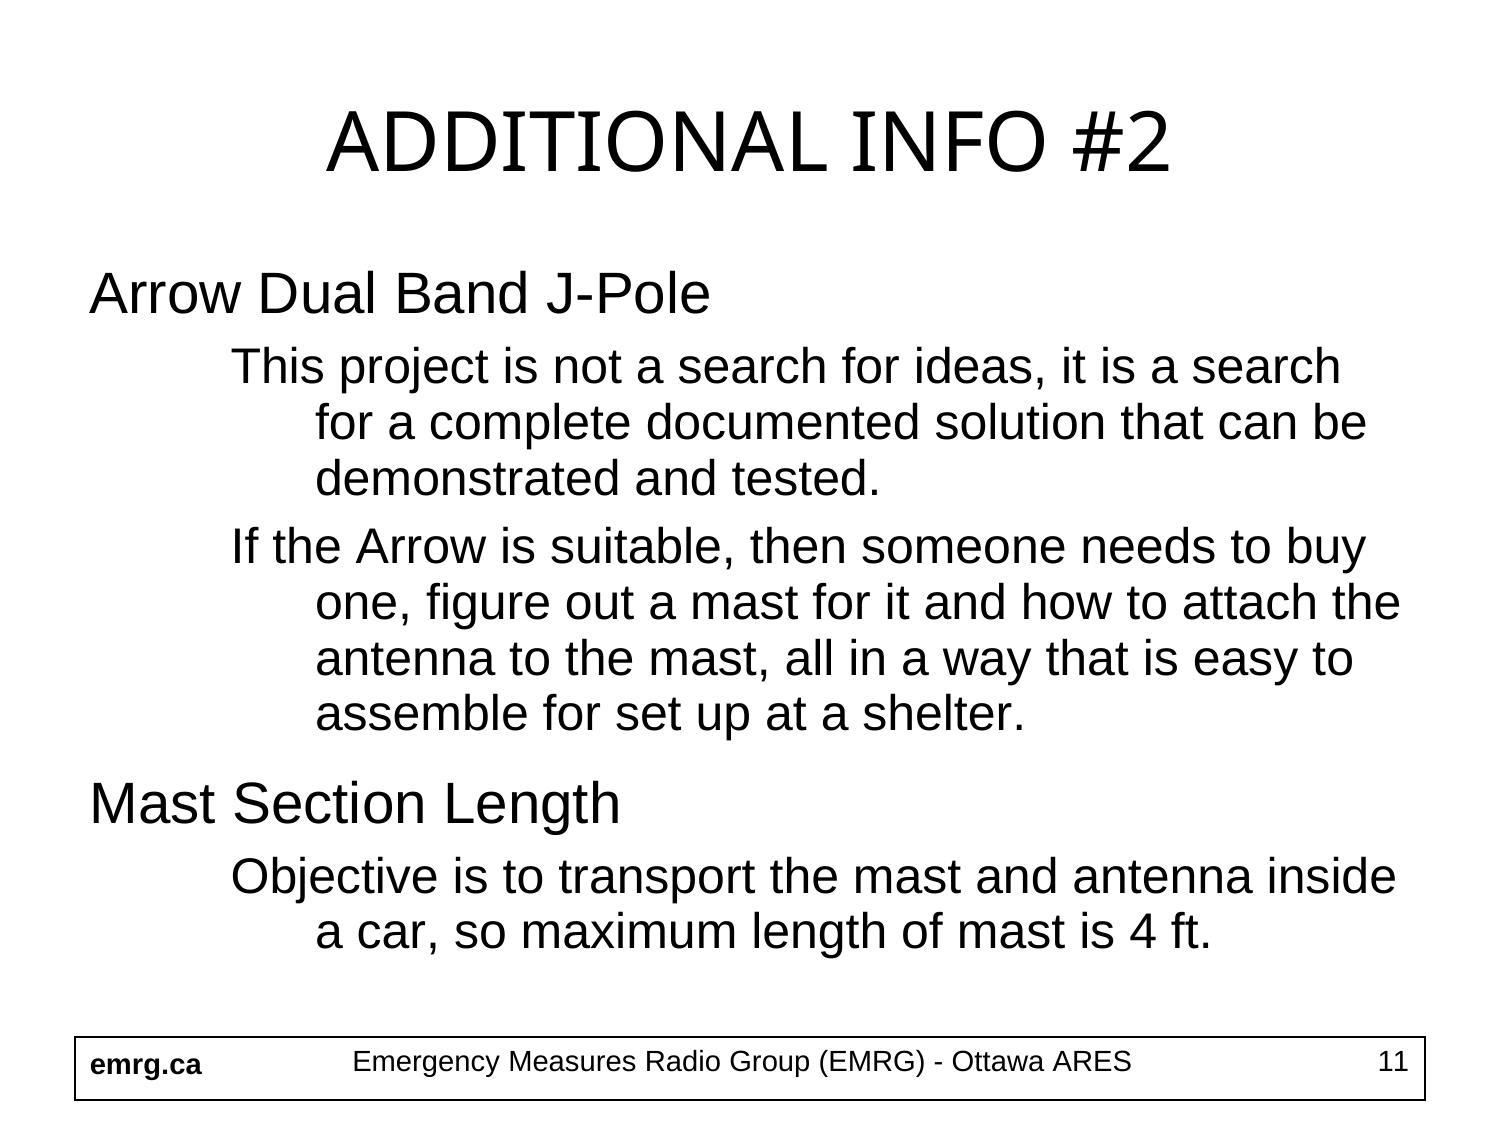

ADDITIONAL INFO #2
# Arrow Dual Band J-Pole
This project is not a search for ideas, it is a search for a complete documented solution that can be demonstrated and tested.
If the Arrow is suitable, then someone needs to buy one, figure out a mast for it and how to attach the antenna to the mast, all in a way that is easy to assemble for set up at a shelter.
Mast Section Length
Objective is to transport the mast and antenna inside a car, so maximum length of mast is 4 ft.
Emergency Measures Radio Group (EMRG) - Ottawa ARES
11